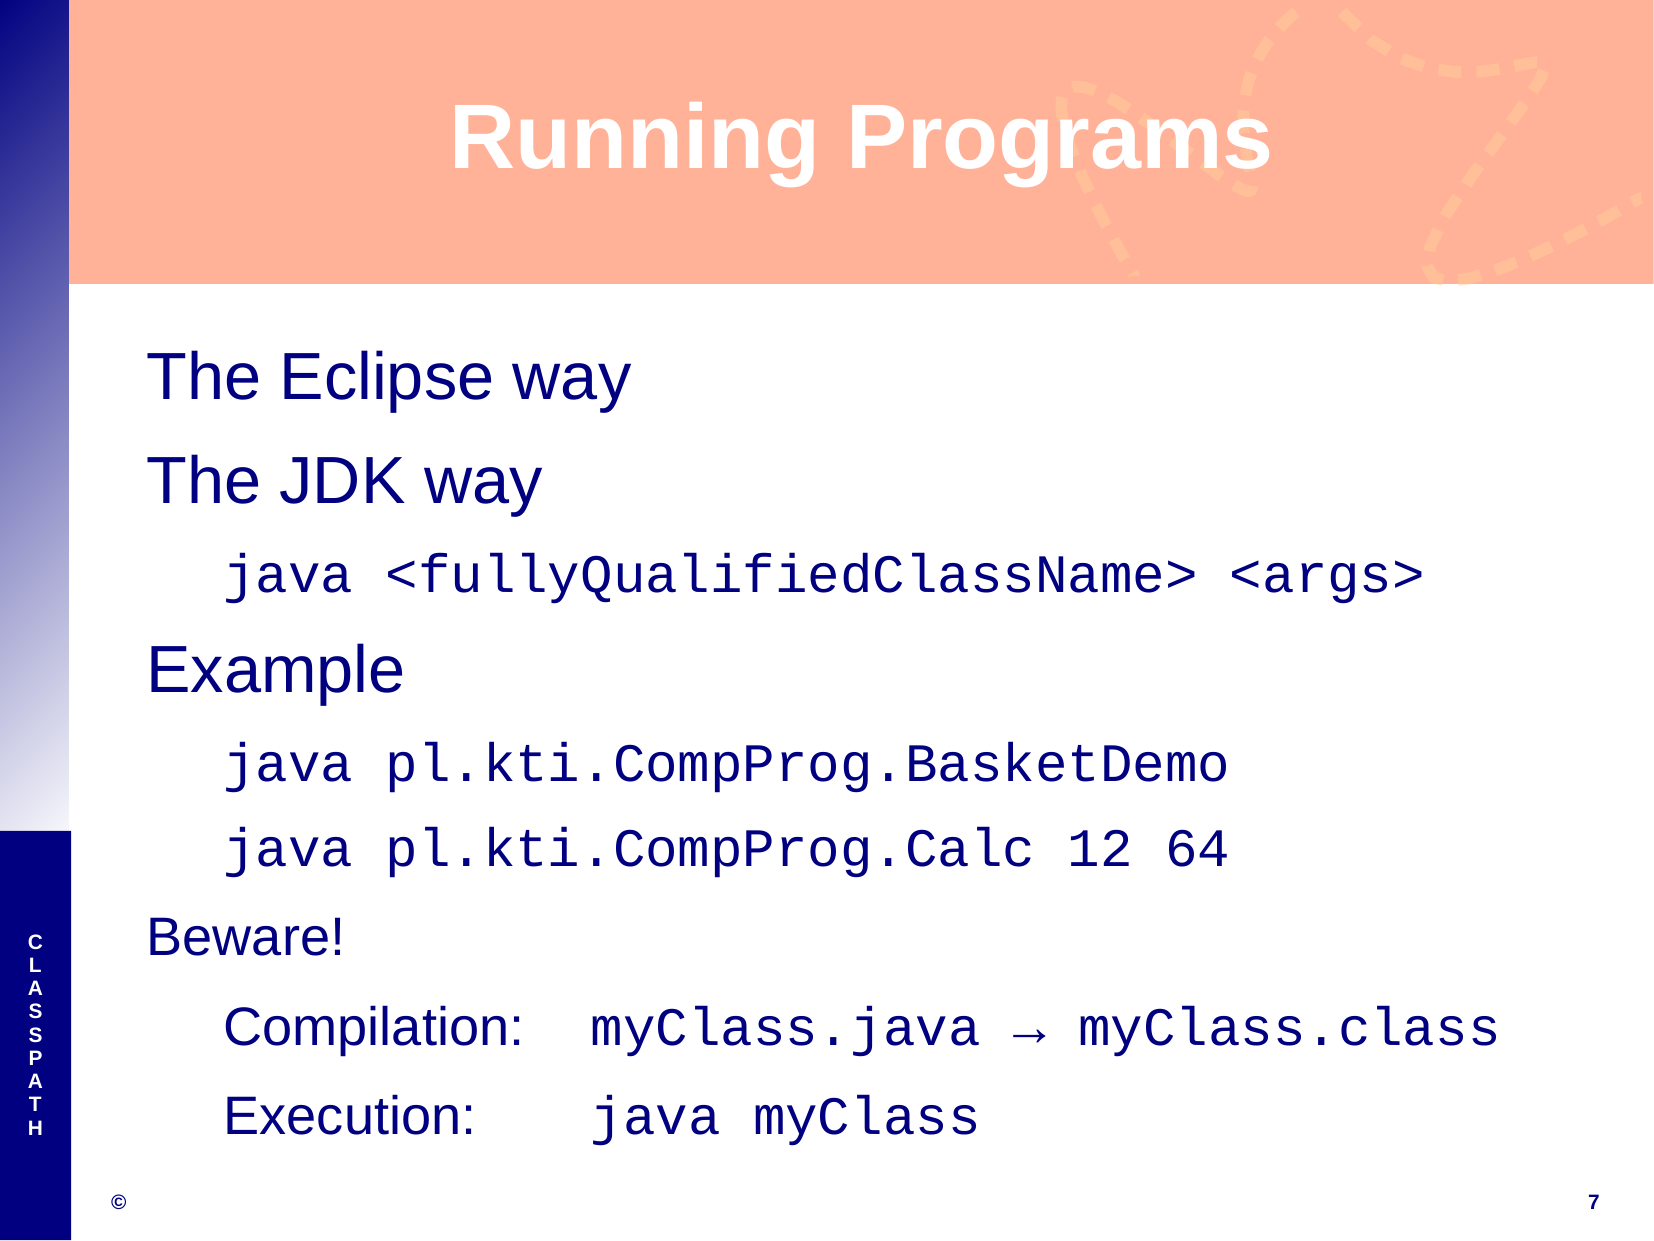

Running Programs
# The Eclipse way
The JDK way
java <fullyQualifiedClassName> <args>
Example
java pl.kti.CompProg.BasketDemo
java pl.kti.CompProg.Calc 12 64
Beware!
Compilation:	myClass.java → myClass.class
Execution:	java myClass
C
L
A
S
S
P
A
T
H